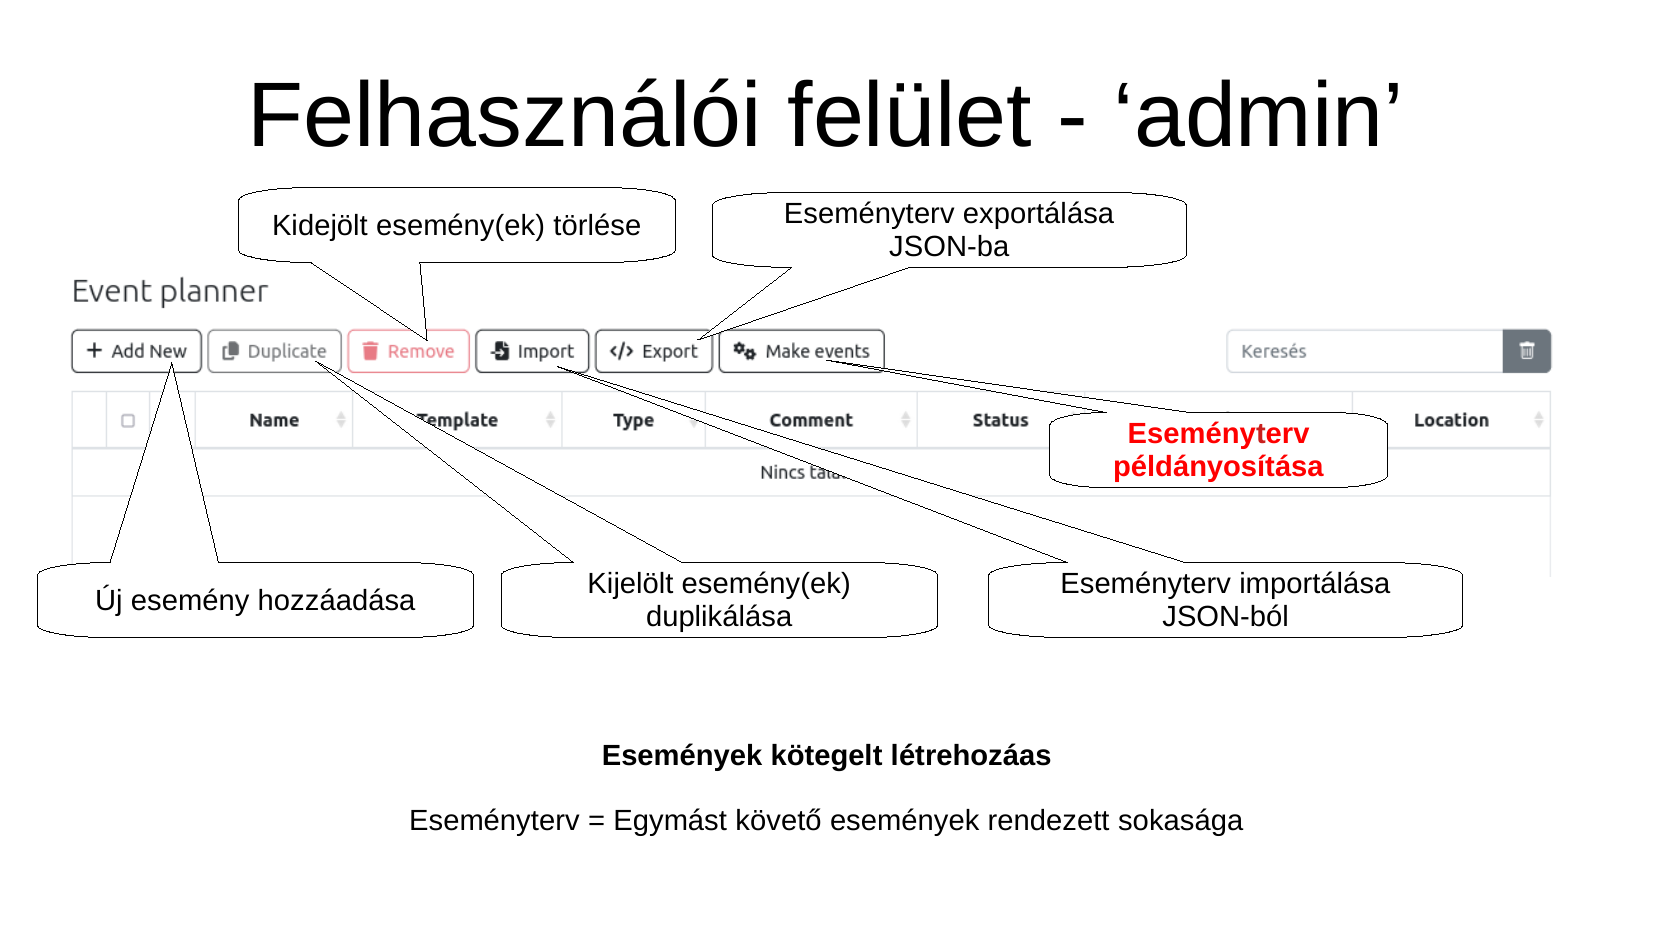

# Felhasználói felület - ‘admin’
Kidejölt esemény(ek) törlése
Eseményterv exportálása JSON-ba
Eseményterv példányosítása
Új esemény hozzáadása
Kijelölt esemény(ek) duplikálása
Eseményterv importálása JSON-ból
Események kötegelt létrehozáas
Eseményterv = Egymást követő események rendezett sokasága